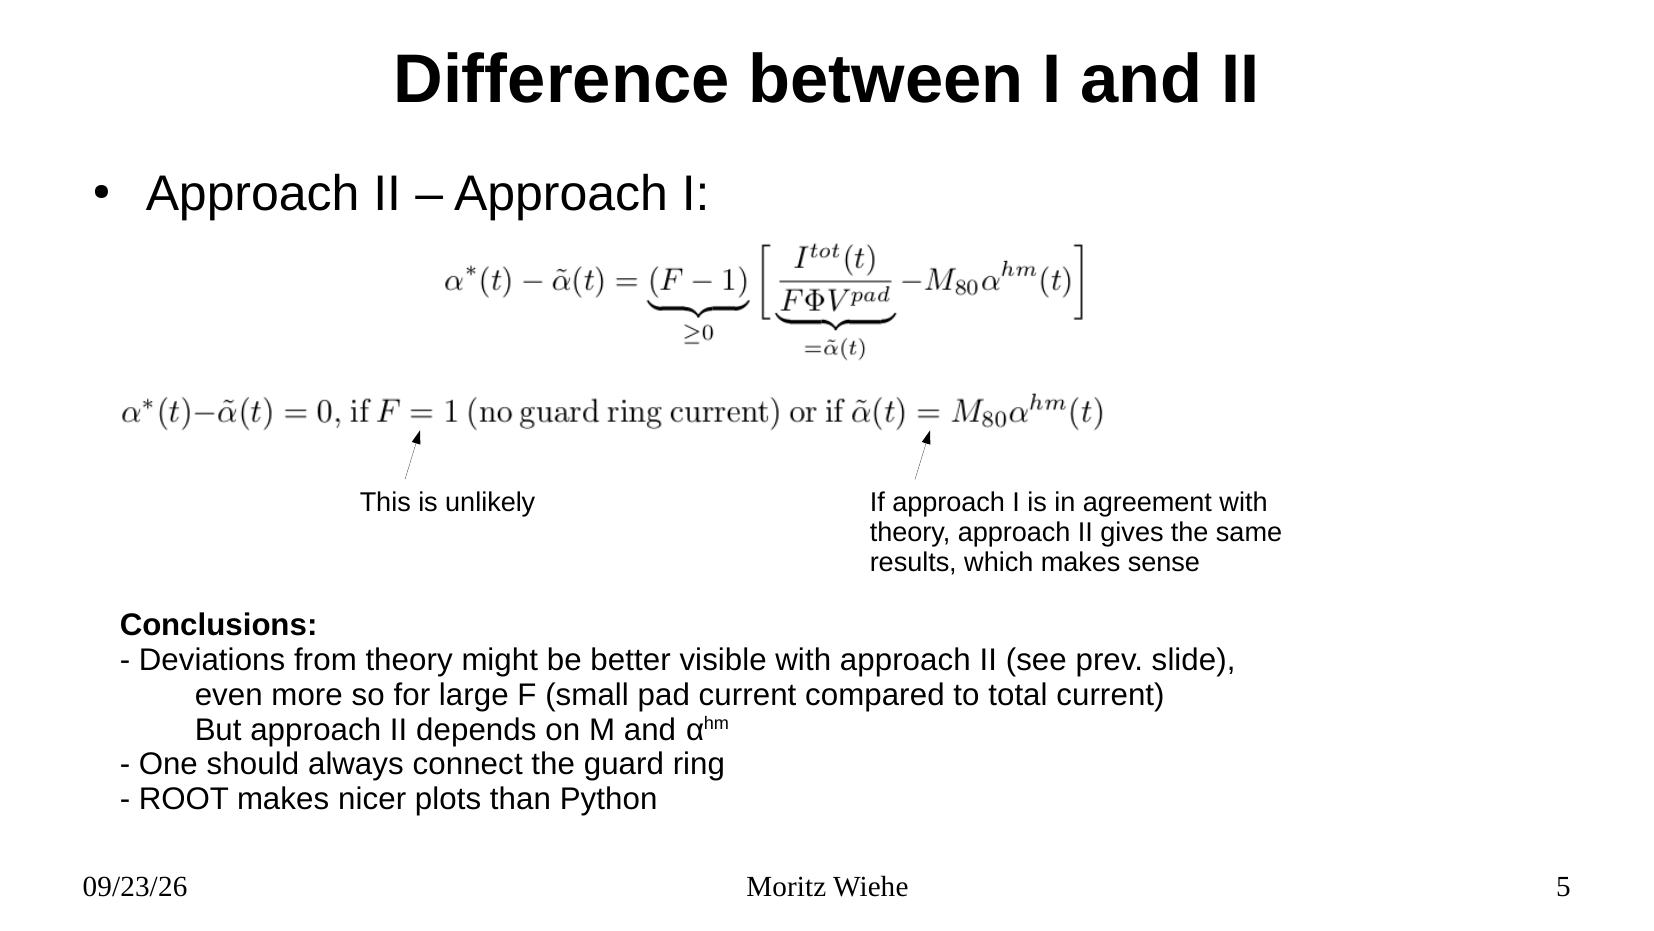

# Difference between I and II
Approach II – Approach I:
This is unlikely
If approach I is in agreement with theory, approach II gives the same results, which makes sense
Conclusions:
- Deviations from theory might be better visible with approach II (see prev. slide),
	even more so for large F (small pad current compared to total current)
	But approach II depends on M and αhm
- One should always connect the guard ring
- ROOT makes nicer plots than Python
Moritz Wiehe
5